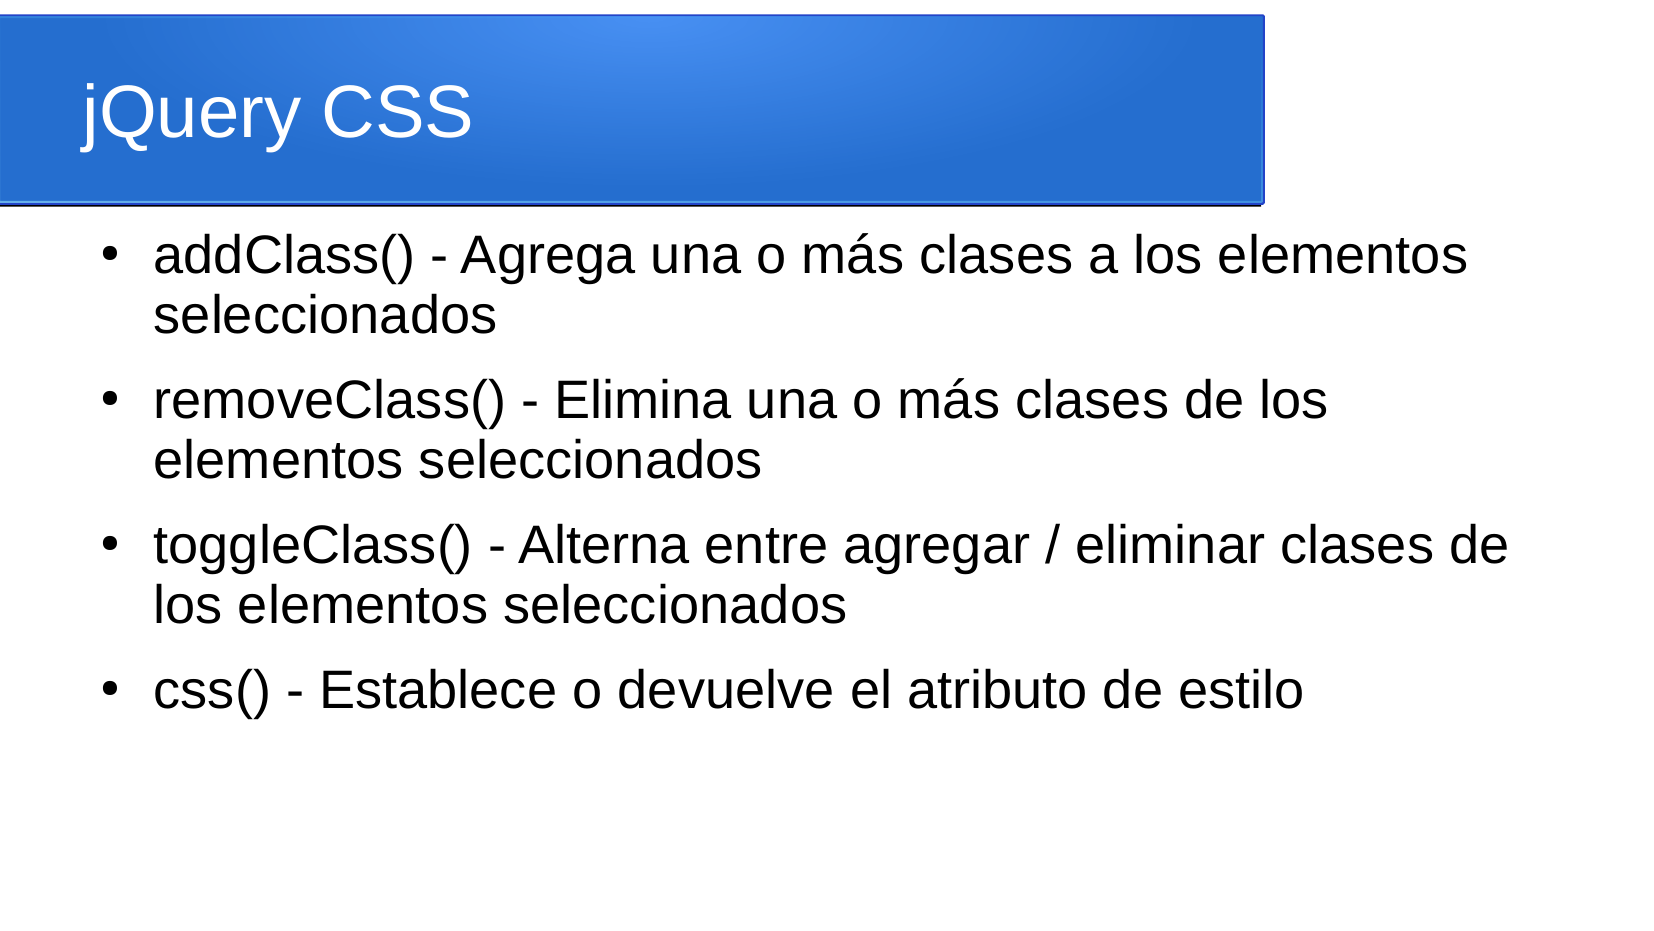

# jQuery CSS
addClass() - Agrega una o más clases a los elementos seleccionados
removeClass() - Elimina una o más clases de los elementos seleccionados
toggleClass() - Alterna entre agregar / eliminar clases de los elementos seleccionados
css() - Establece o devuelve el atributo de estilo